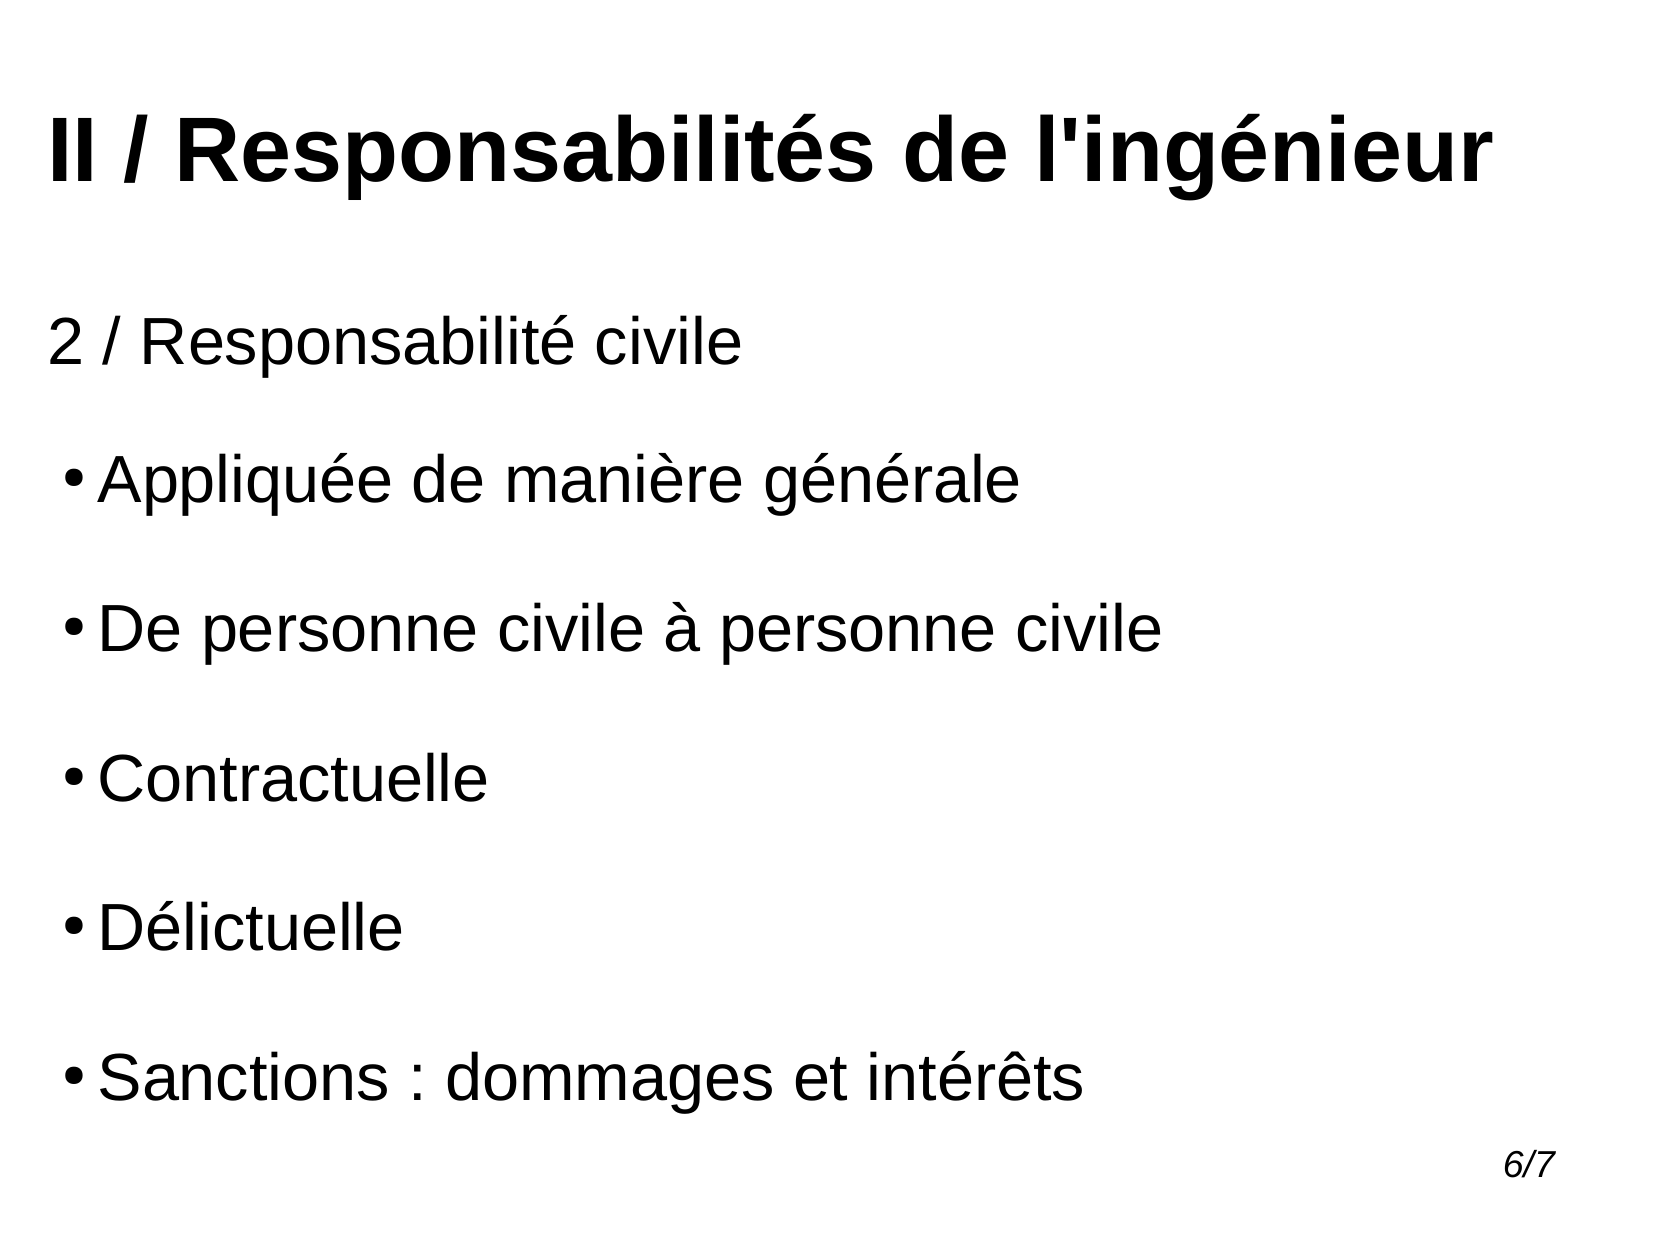

# II / Responsabilités de l'ingénieur 2 / Responsabilité civile
Appliquée de manière générale
De personne civile à personne civile
Contractuelle
Délictuelle
Sanctions : dommages et intérêts
6/7